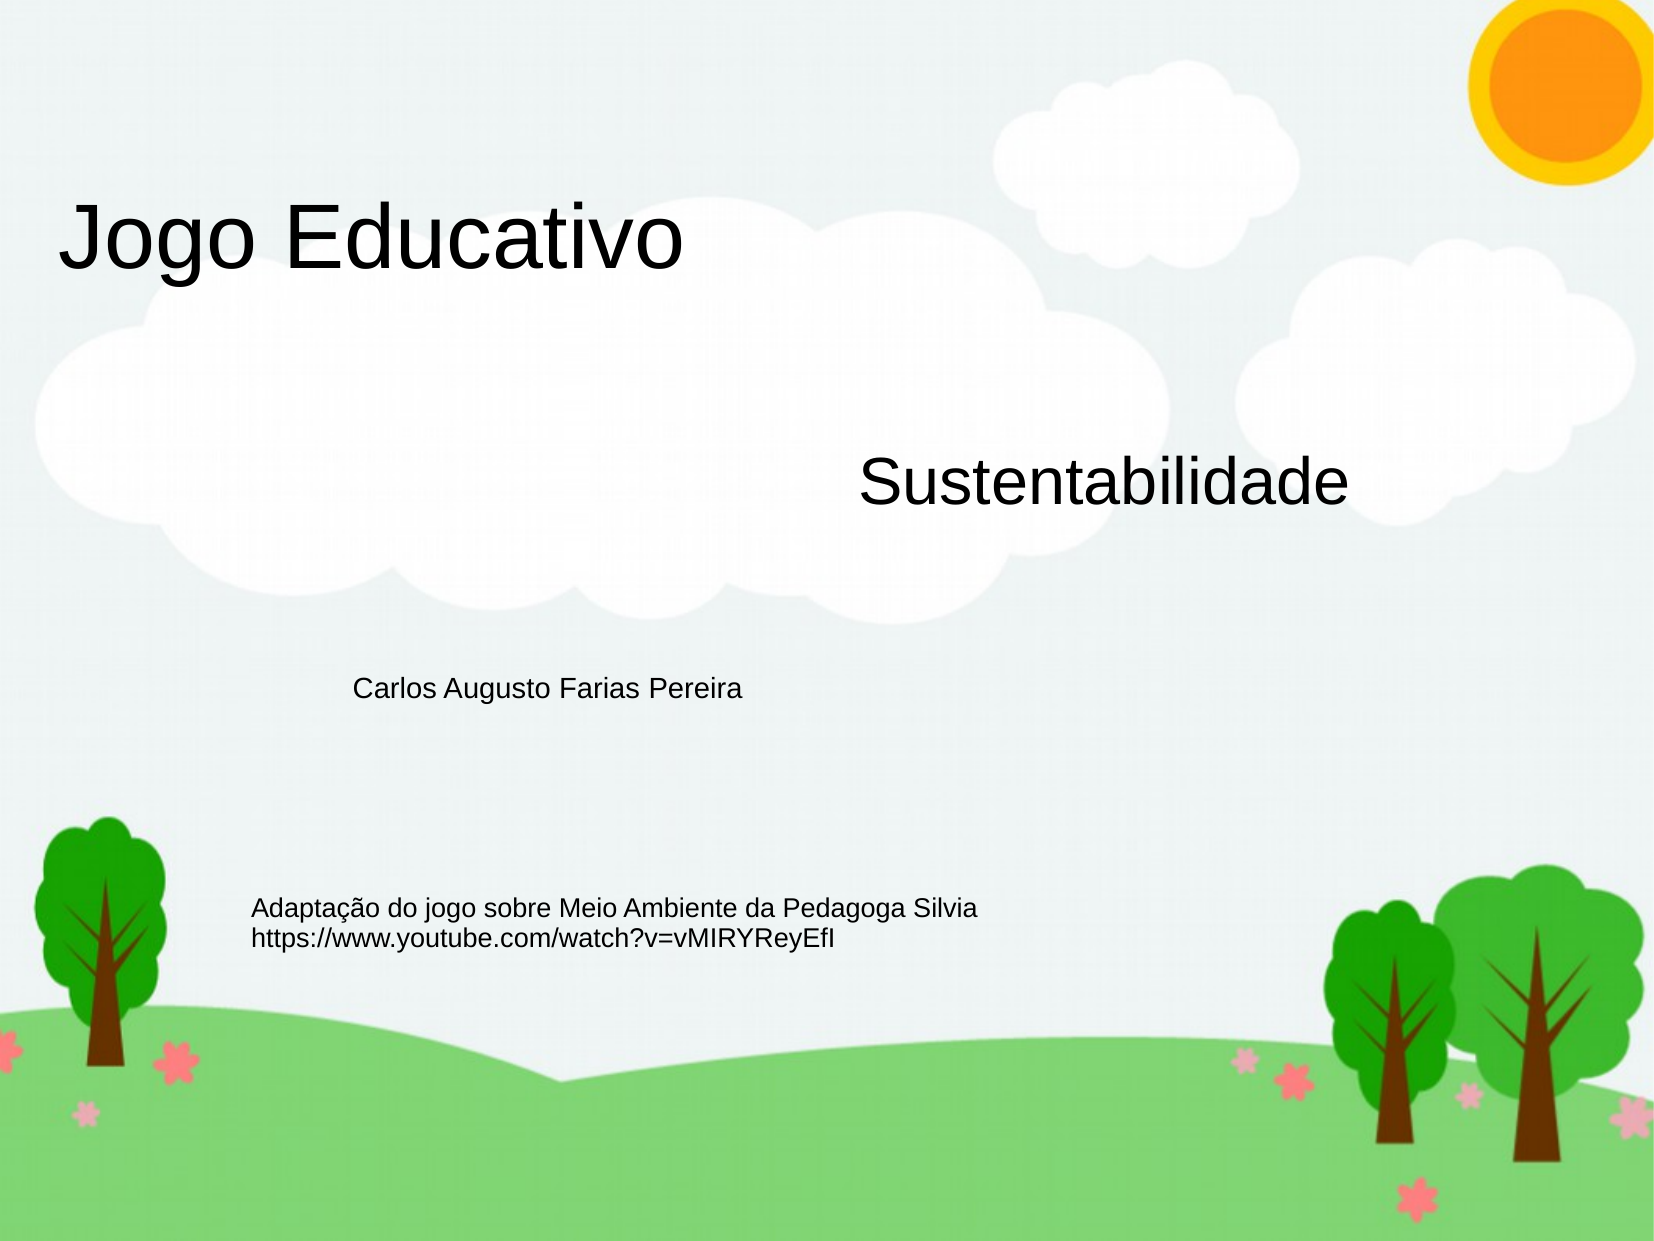

# Jogo Educativo
Sustentabilidade
Carlos Augusto Farias Pereira
Adaptação do jogo sobre Meio Ambiente da Pedagoga Silvia
https://www.youtube.com/watch?v=vMIRYReyEfI